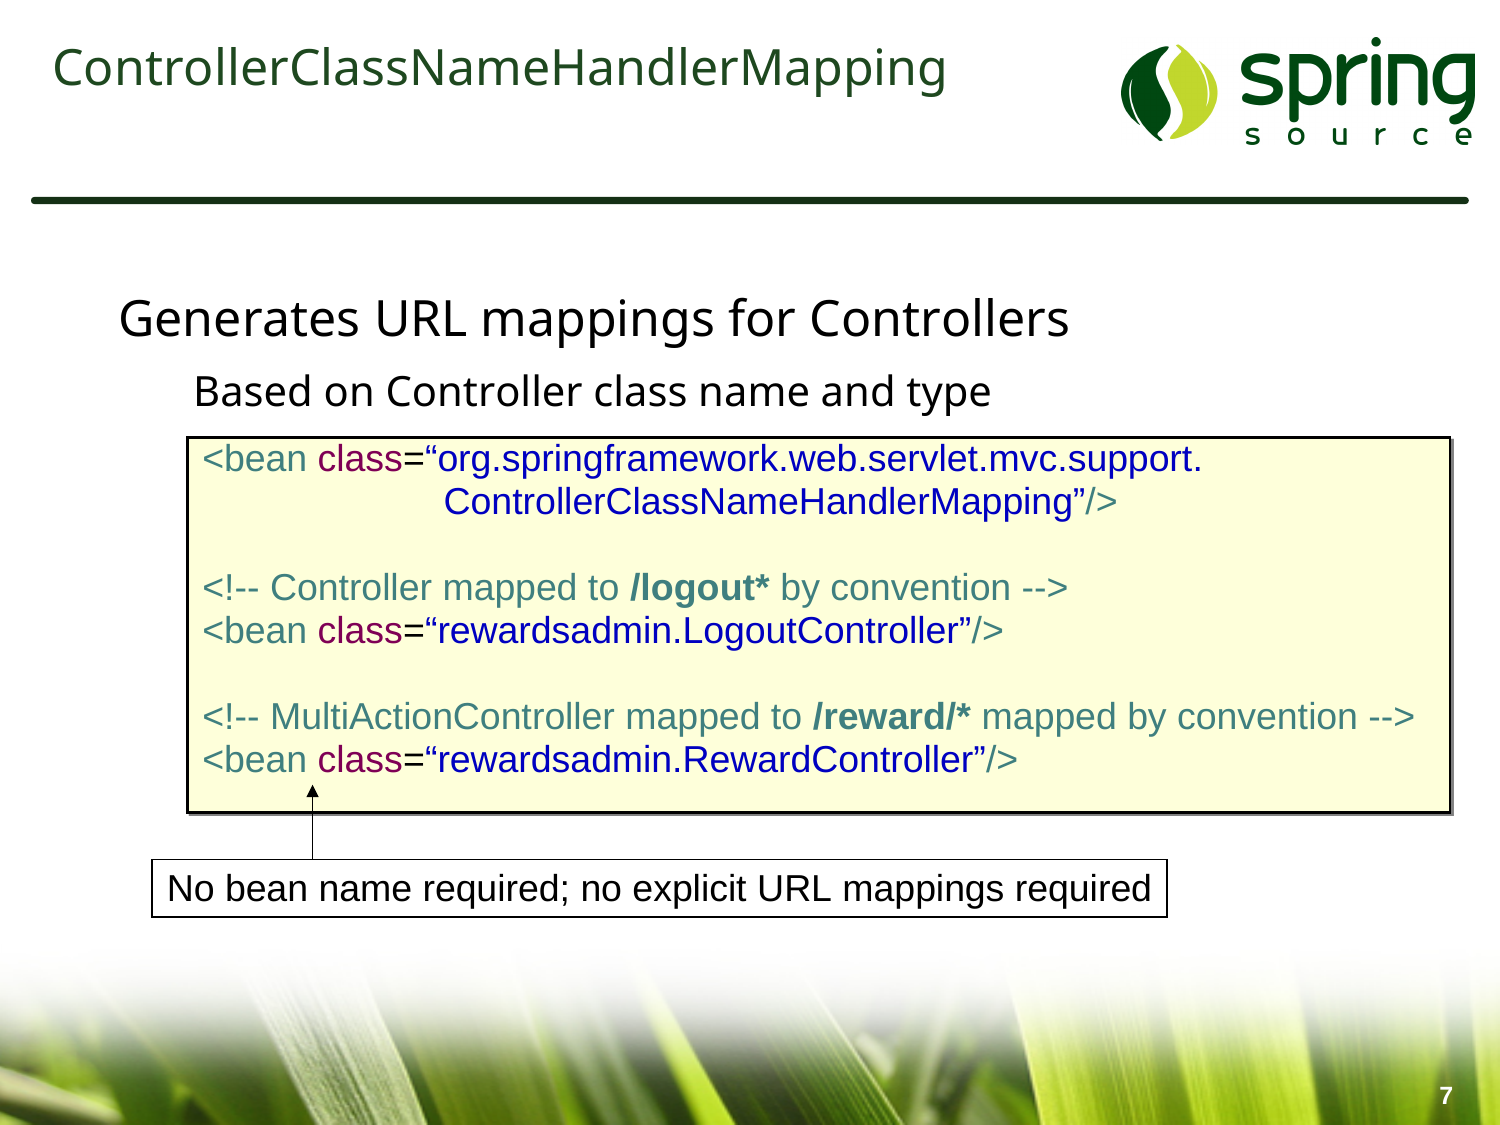

# ControllerClassNameHandlerMapping
Generates URL mappings for Controllers
Based on Controller class name and type
<bean class=“org.springframework.web.servlet.mvc.support.
 ControllerClassNameHandlerMapping”/>
<!-- Controller mapped to /logout* by convention -->
<bean class=“rewardsadmin.LogoutController”/>
<!-- MultiActionController mapped to /reward/* mapped by convention -->
<bean class=“rewardsadmin.RewardController”/>
No bean name required; no explicit URL mappings required